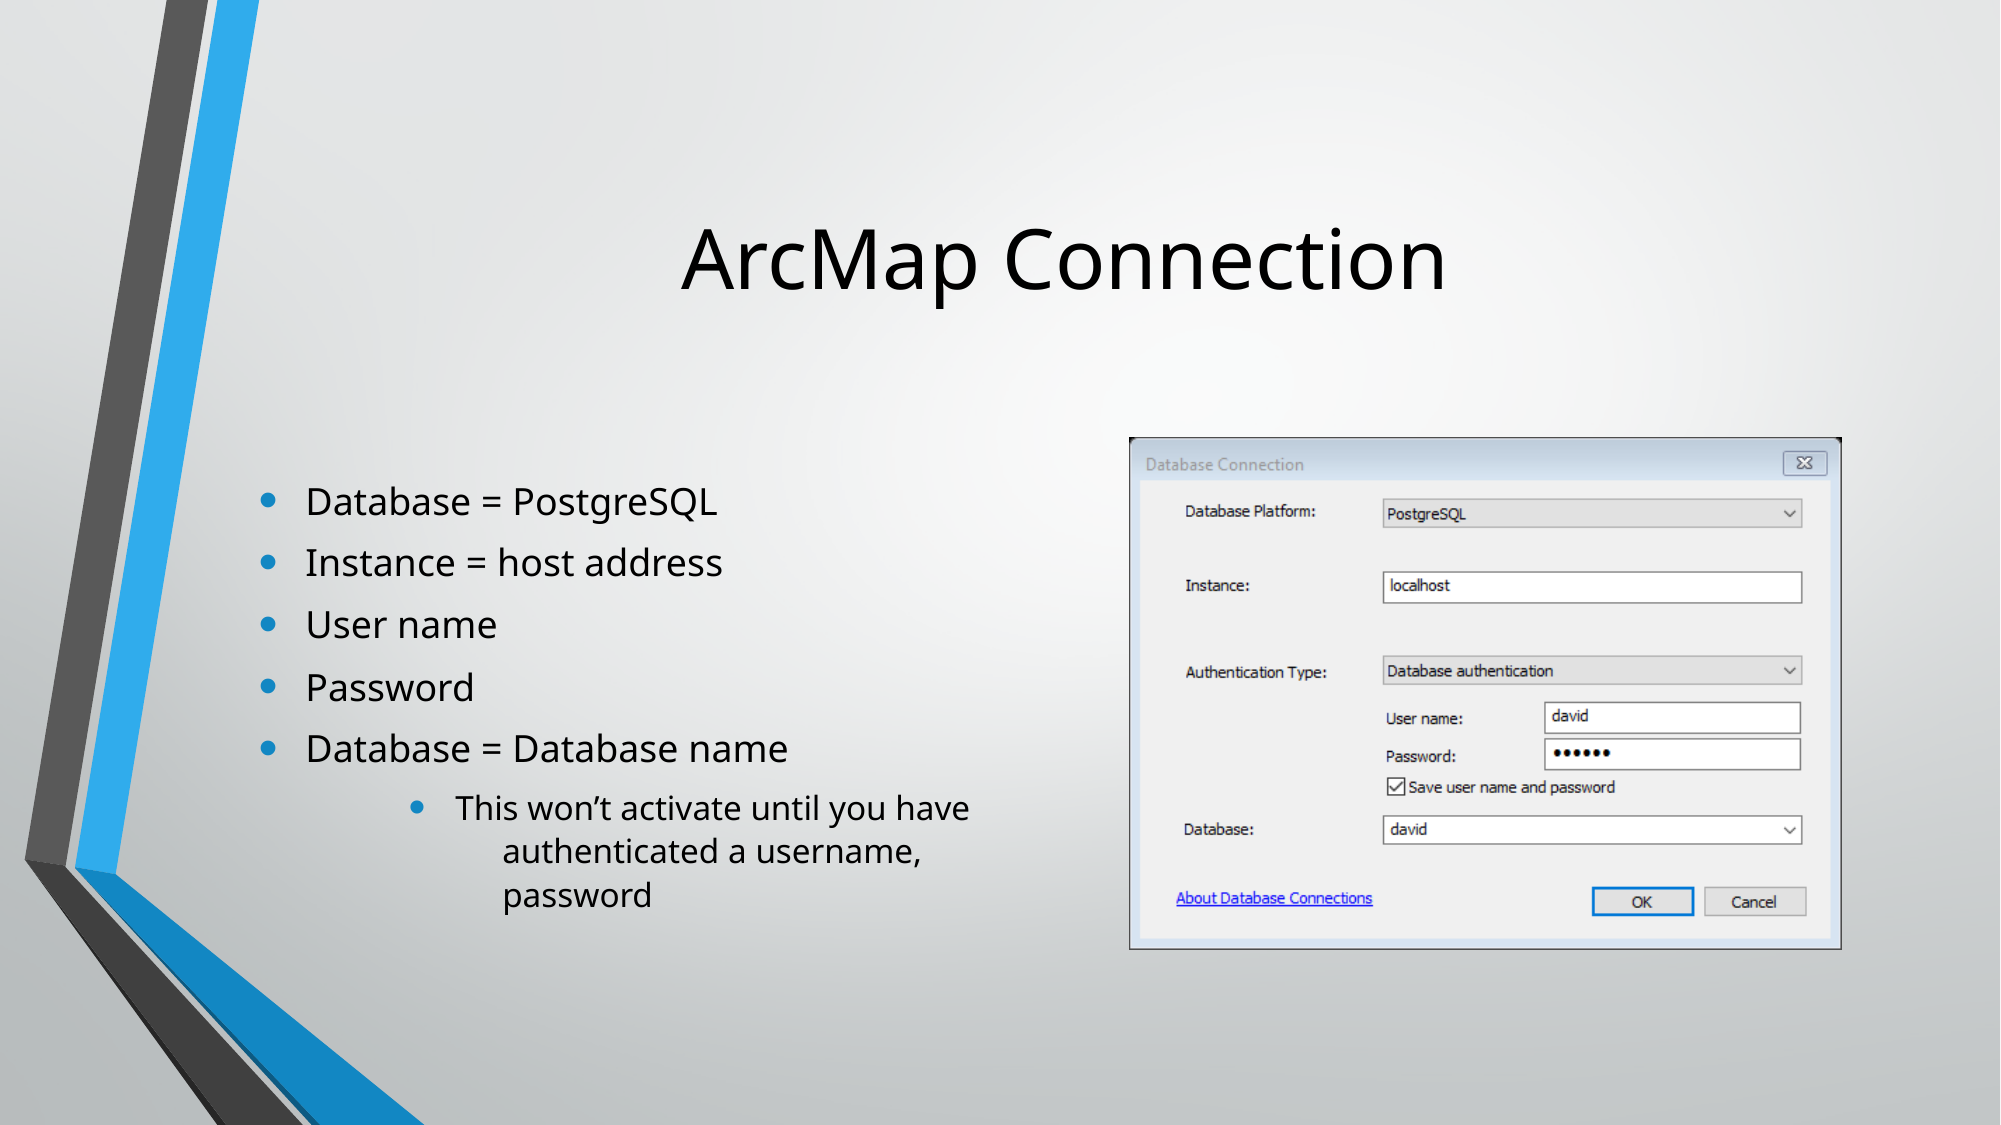

# ArcMap Connection
Database = PostgreSQL
Instance = host address
User name
Password
Database = Database name
This won’t activate until you have authenticated a username, password